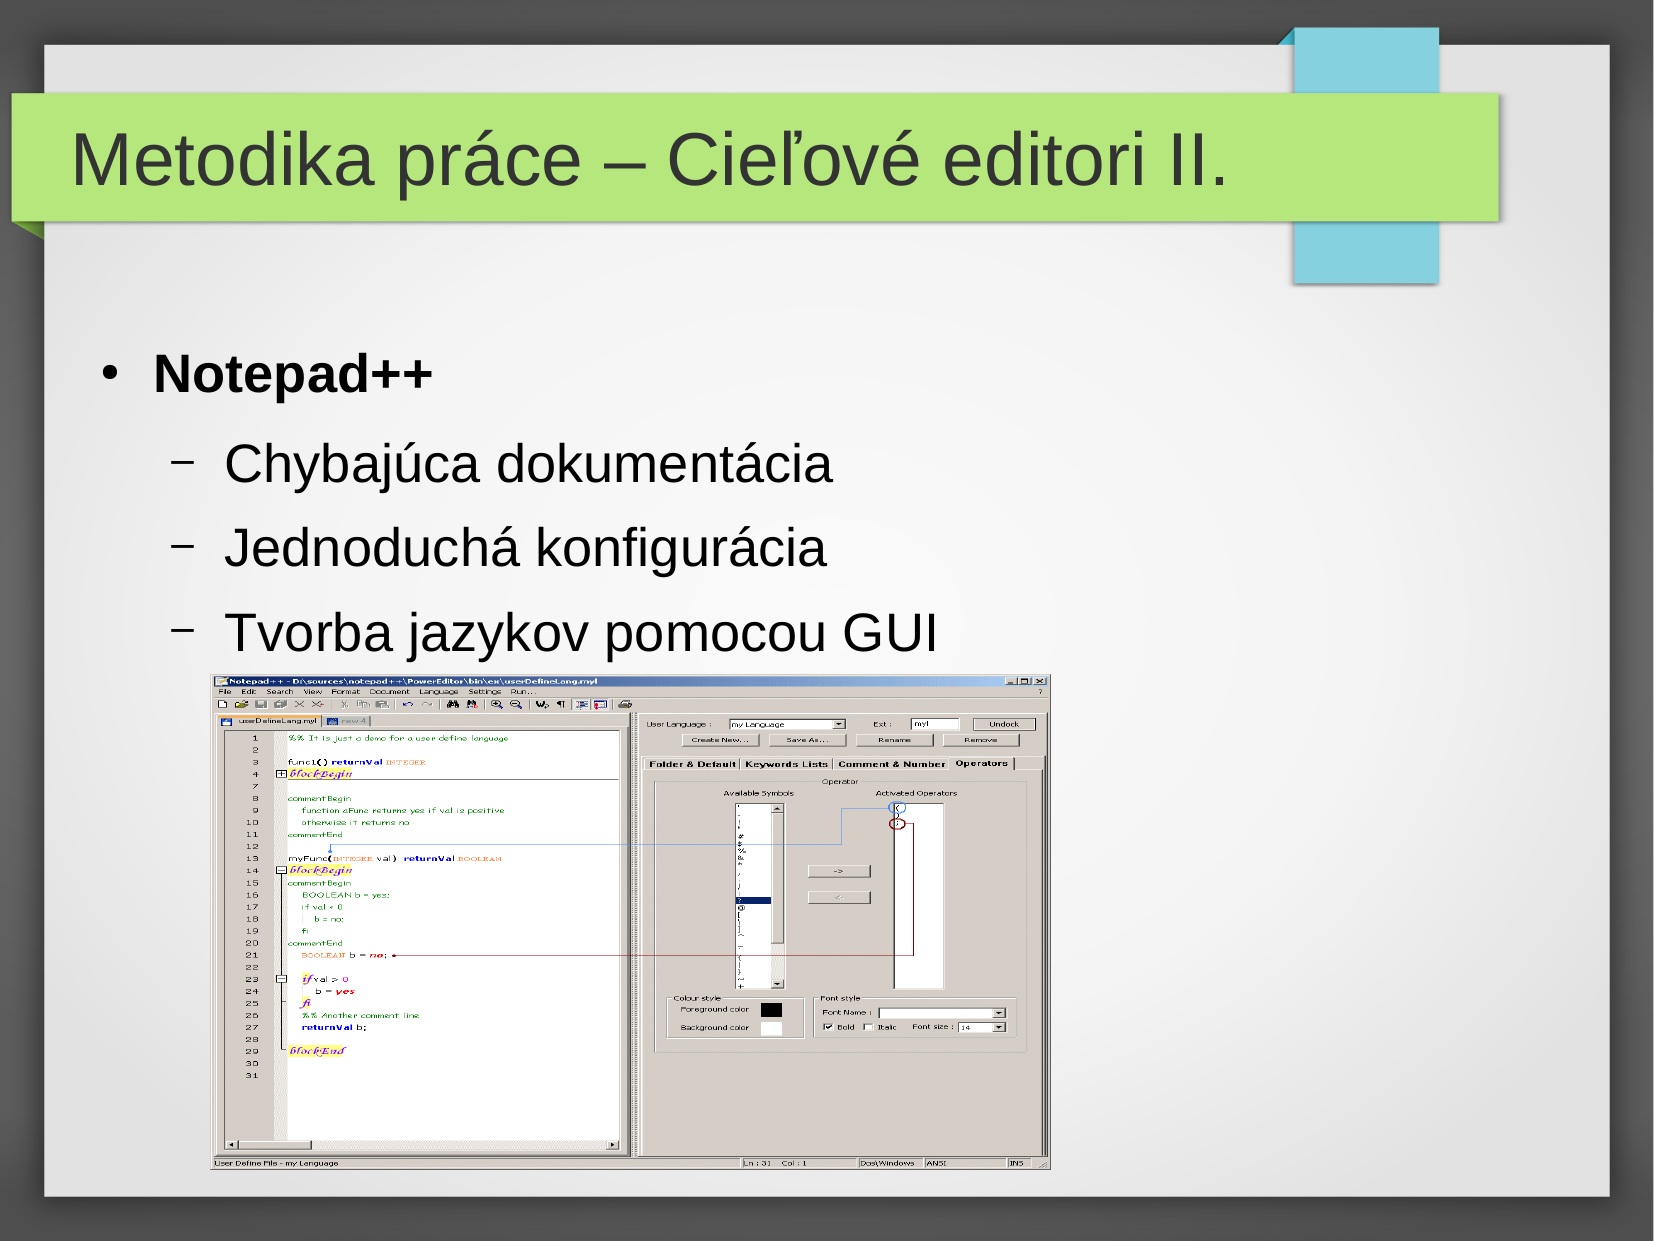

# Metodika práce – Cieľové editori II.
Notepad++
Chybajúca dokumentácia
Jednoduchá konfigurácia
Tvorba jazykov pomocou GUI